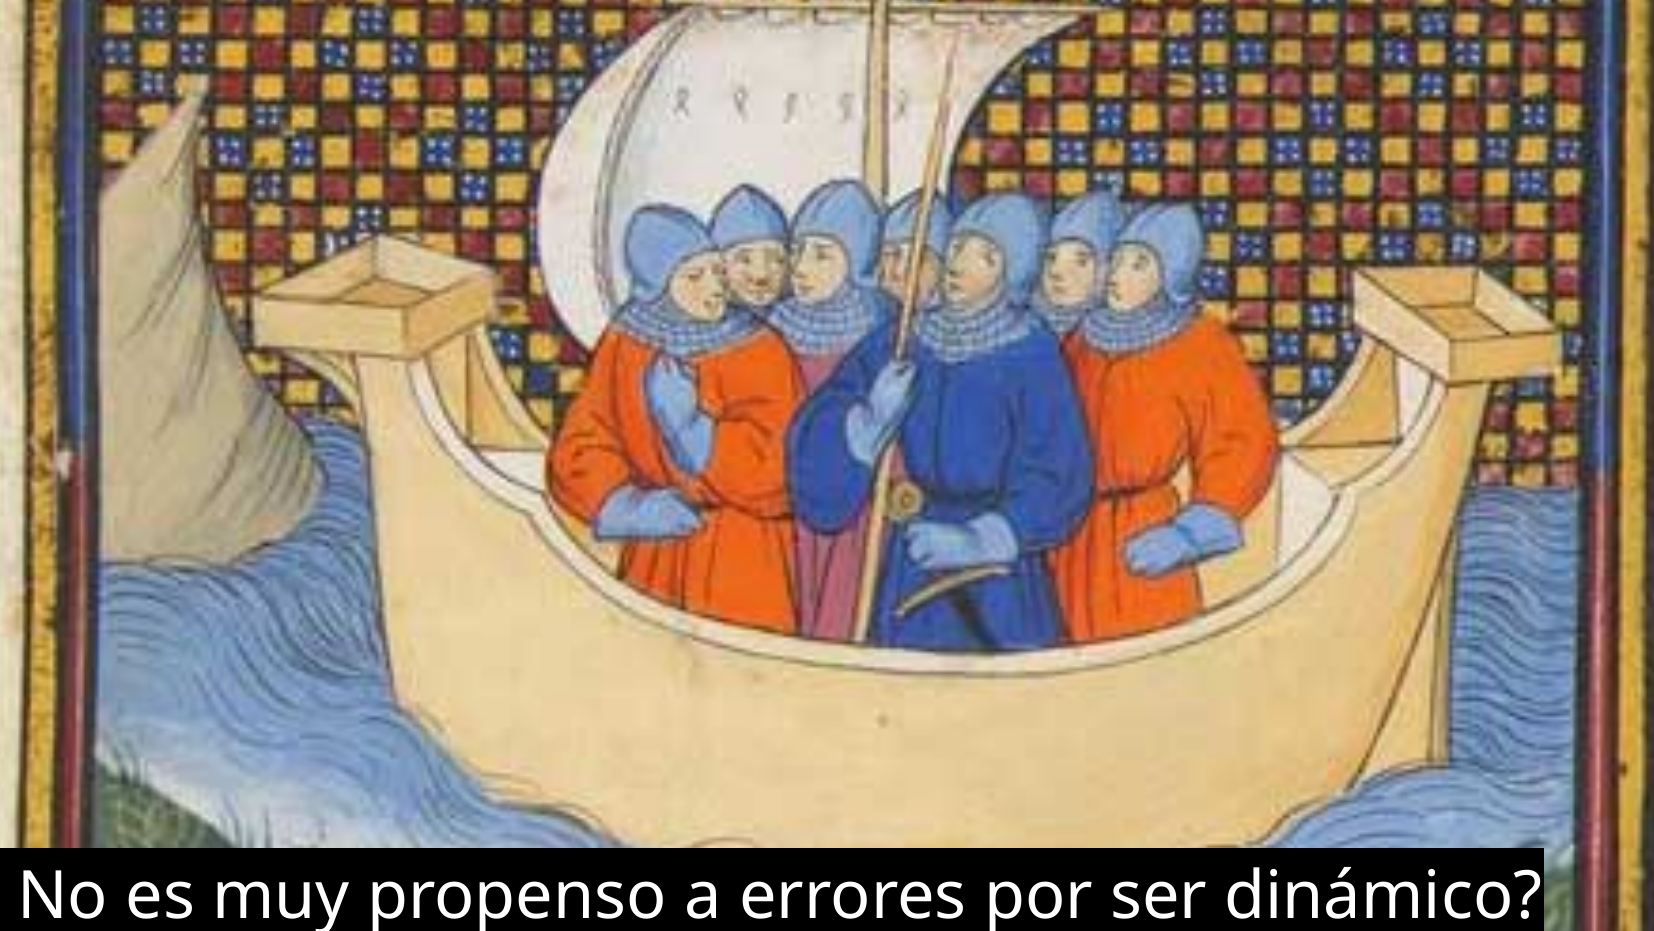

No es muy propenso a errores por ser dinámico?